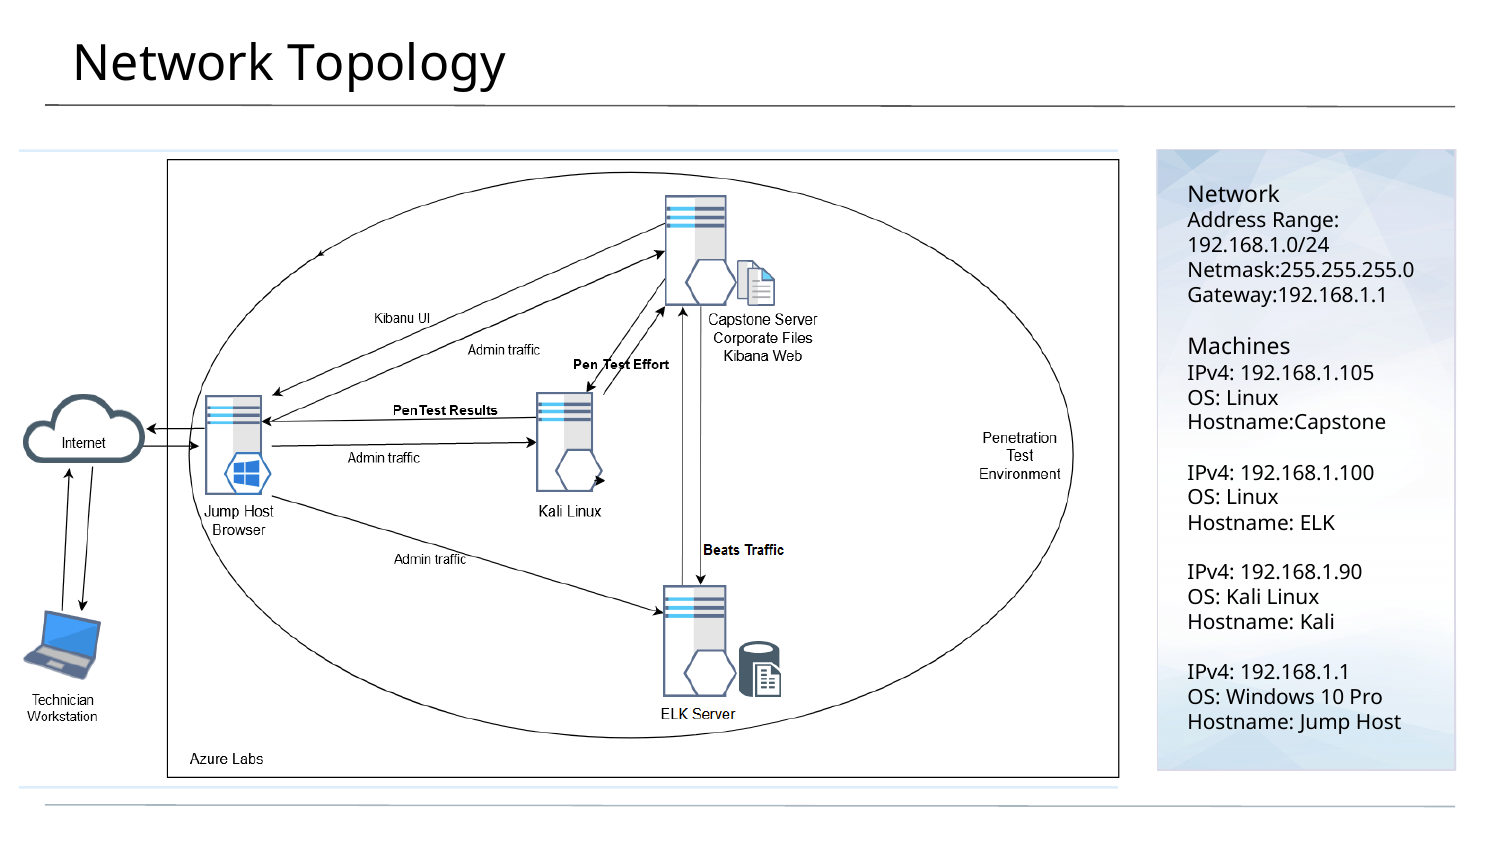

Network Topology
#
Network
Address Range:
192.168.1.0/24
Netmask:255.255.255.0
Gateway:192.168.1.1
Machines
IPv4: 192.168.1.105
OS: Linux
Hostname:Capstone
IPv4: 192.168.1.100
OS: Linux
Hostname: ELK
IPv4: 192.168.1.90
OS: Kali Linux
Hostname: Kali
IPv4: 192.168.1.1
OS: Windows 10 Pro
Hostname: Jump Host